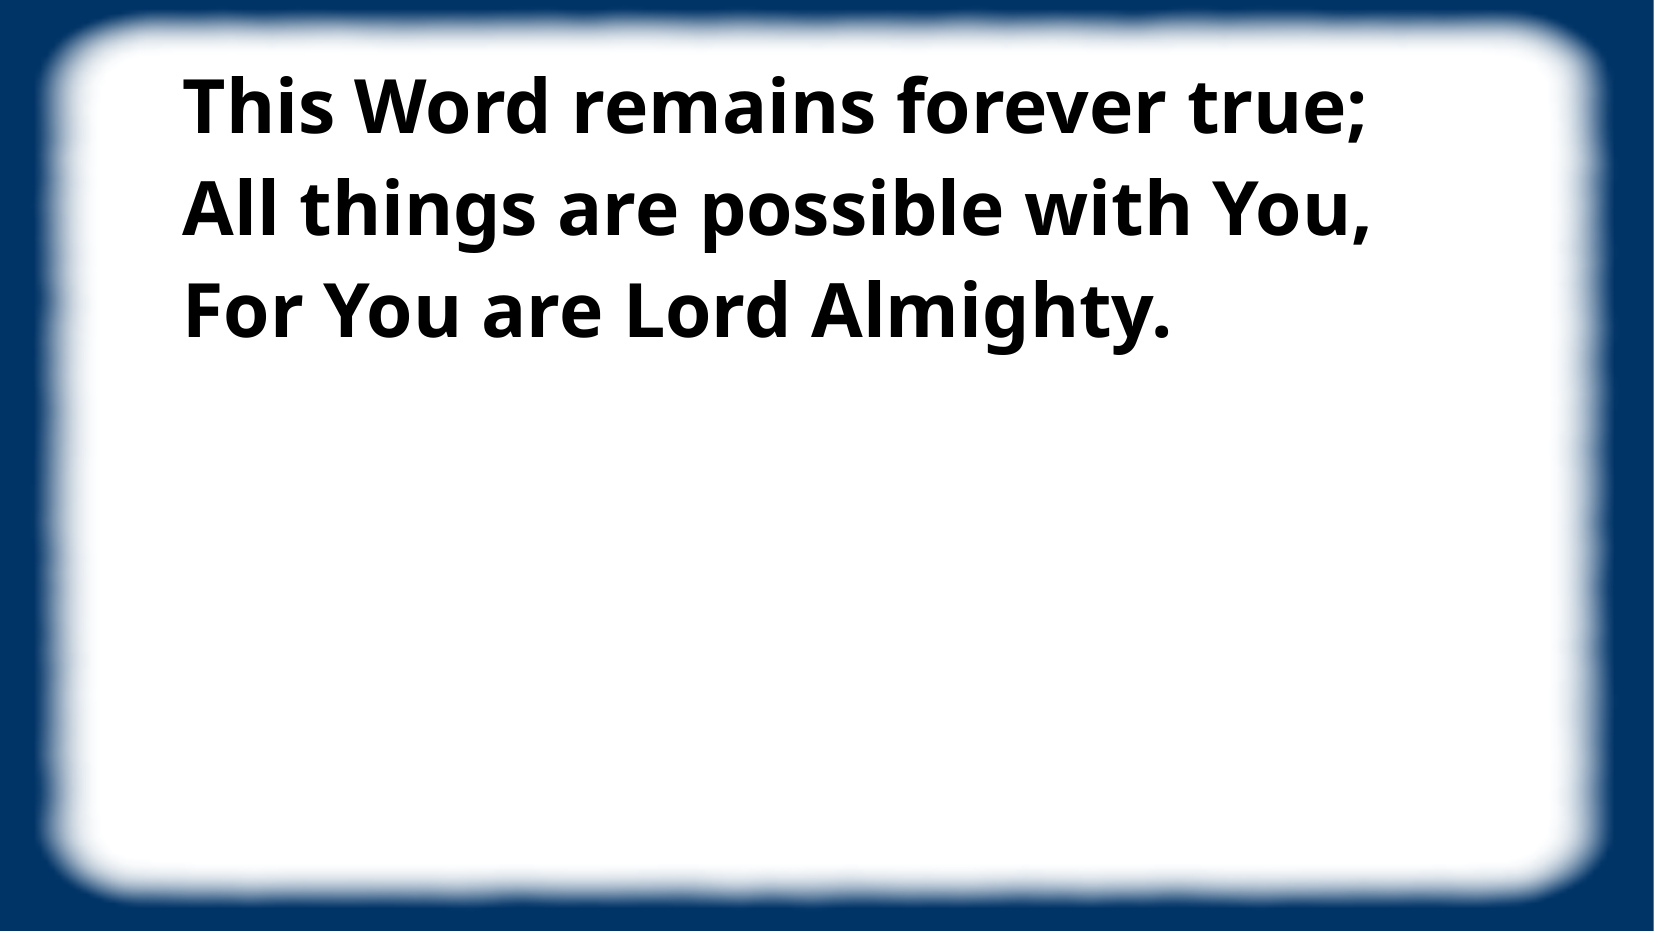

This Word remains forever true;
 All things are possible with You,
 For You are Lord Almighty.